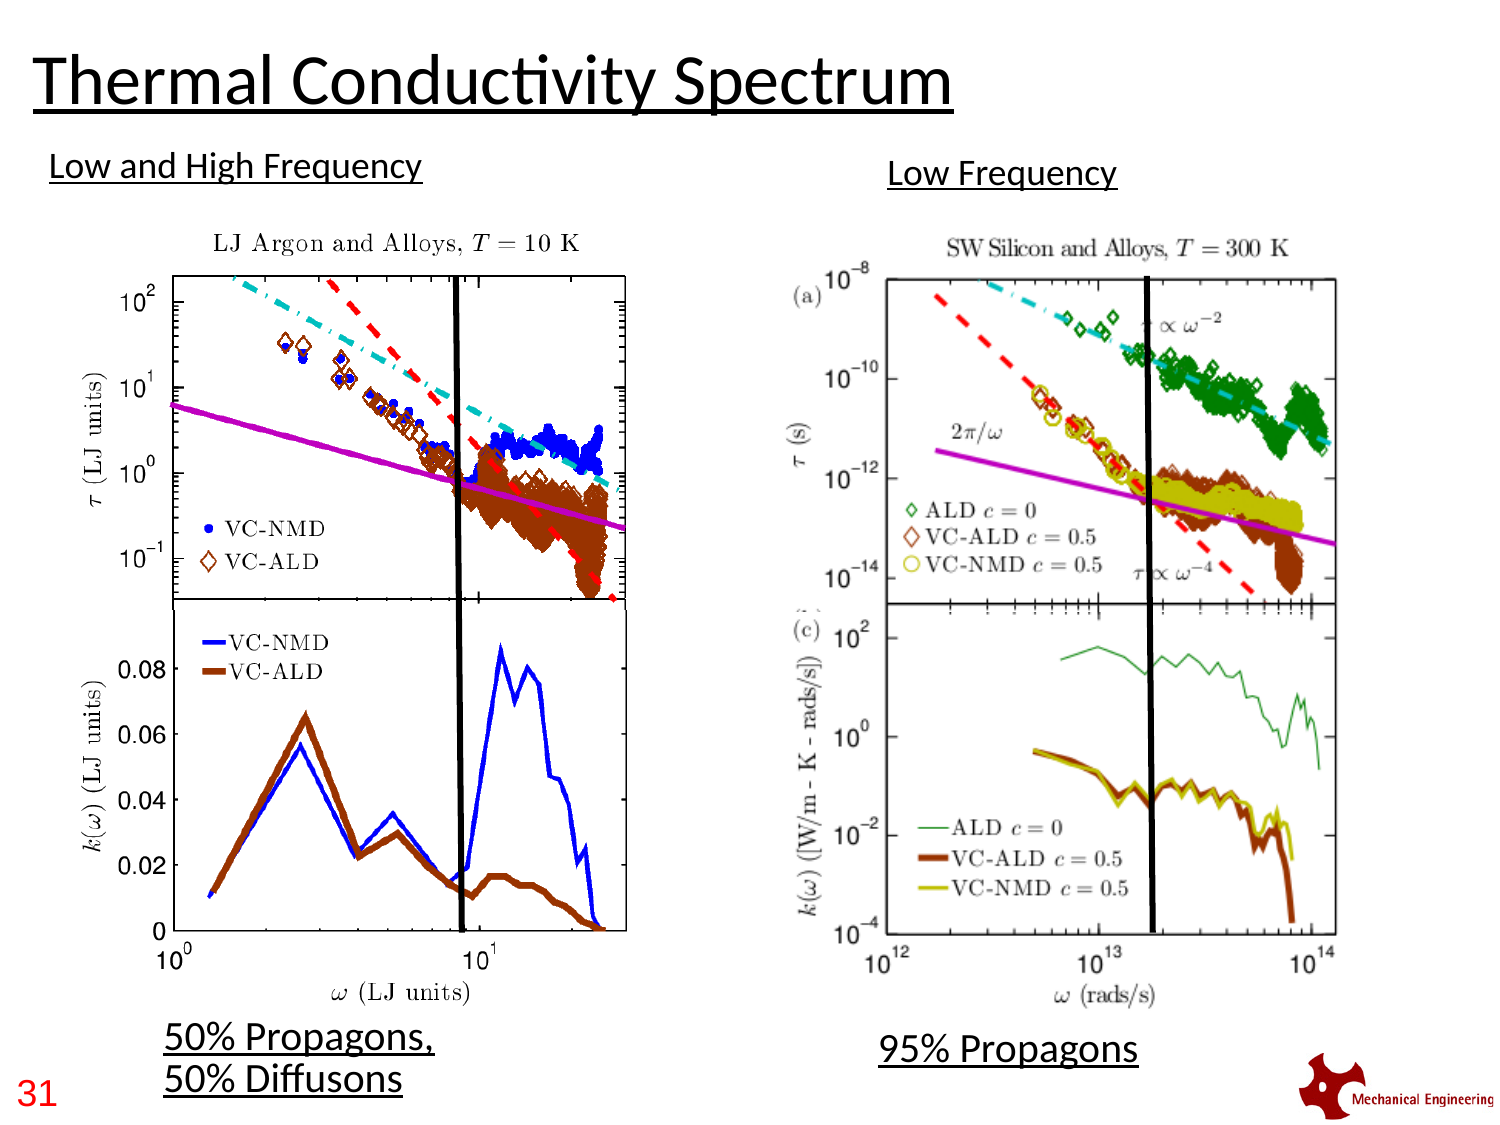

GK Amorphous
# Thermal Conductivity Spectrum
Low and High Frequency
Low Frequency
50% Propagons,
50% Diffusons
95% Propagons